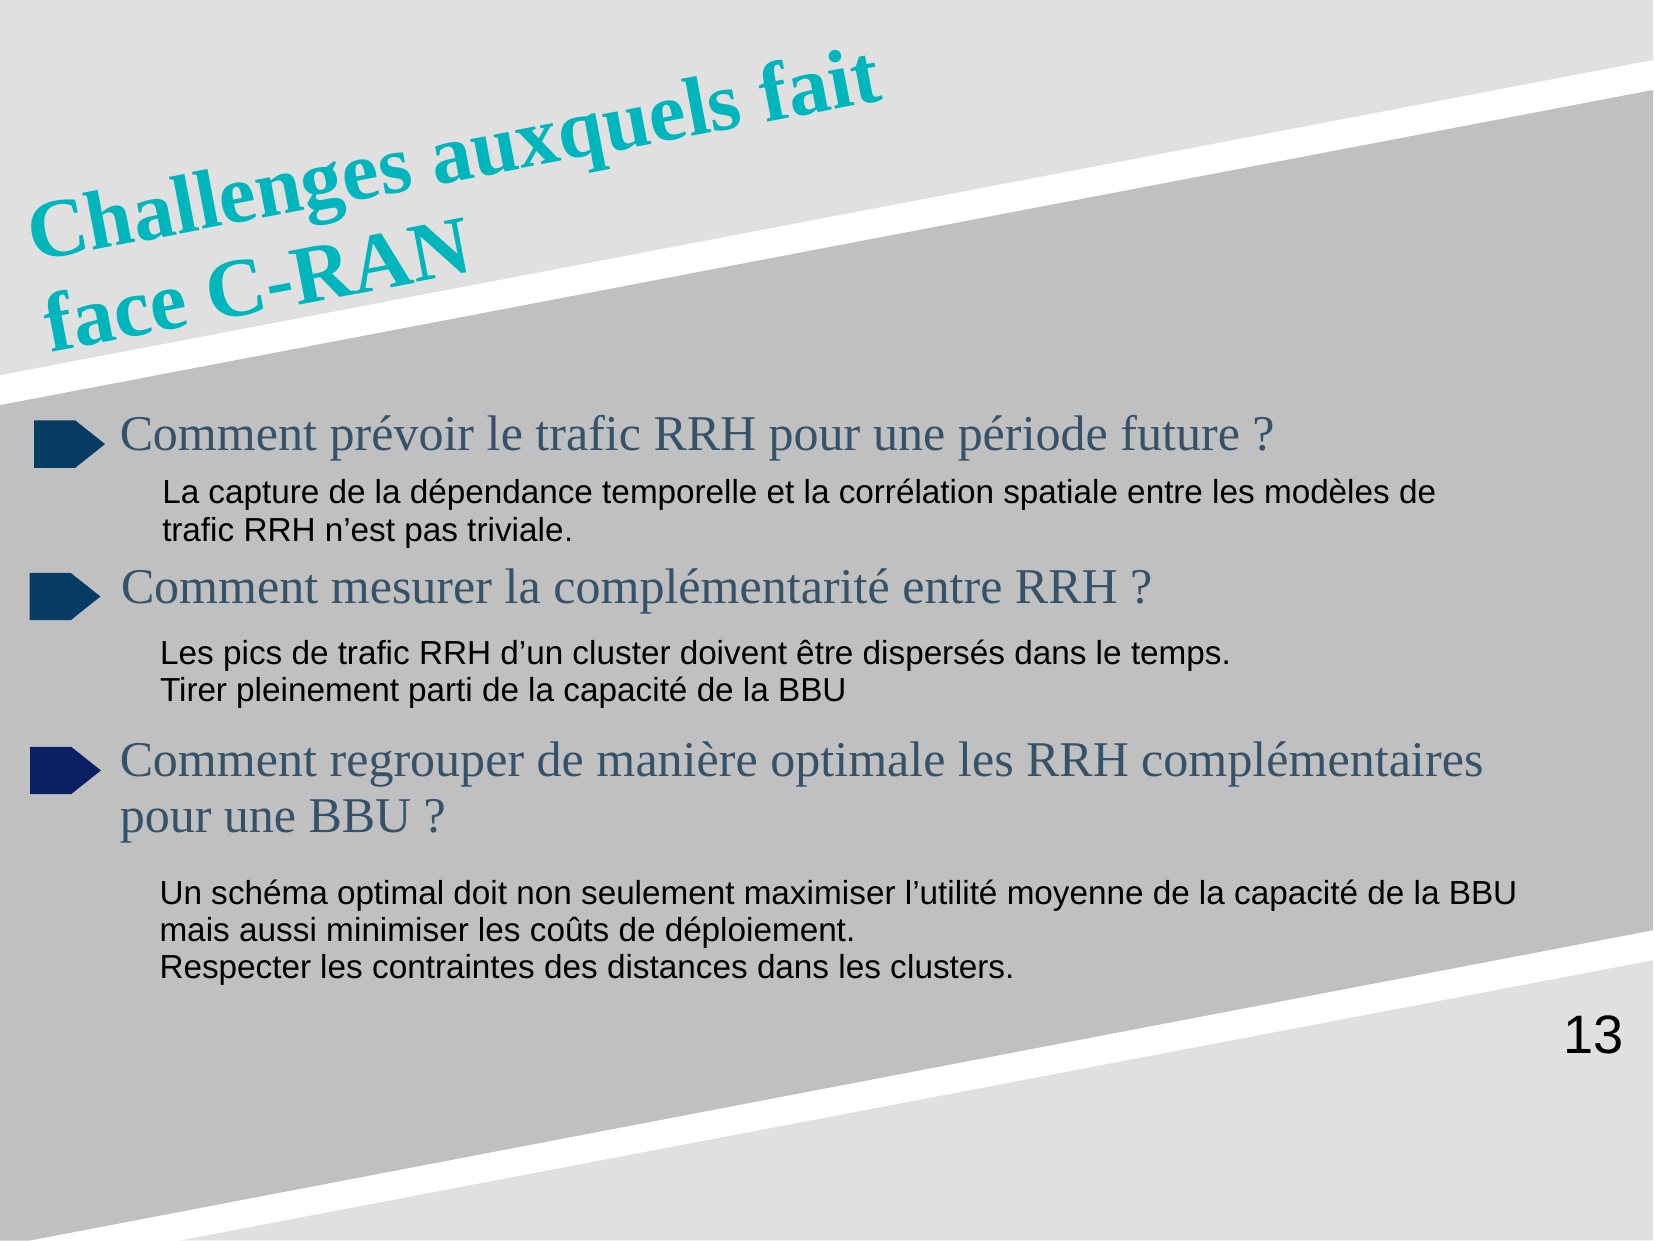

# Challenges auxquels fait face C-RAN
Comment prévoir le trafic RRH pour une période future ?
La capture de la dépendance temporelle et la corrélation spatiale entre les modèles de trafic RRH n’est pas triviale.
Comment mesurer la complémentarité entre RRH ?
Les pics de trafic RRH d’un cluster doivent être dispersés dans le temps.
Tirer pleinement parti de la capacité de la BBU
Comment regrouper de manière optimale les RRH complémentaires pour une BBU ?
Un schéma optimal doit non seulement maximiser l’utilité moyenne de la capacité de la BBU mais aussi minimiser les coûts de déploiement.
Respecter les contraintes des distances dans les clusters.
13